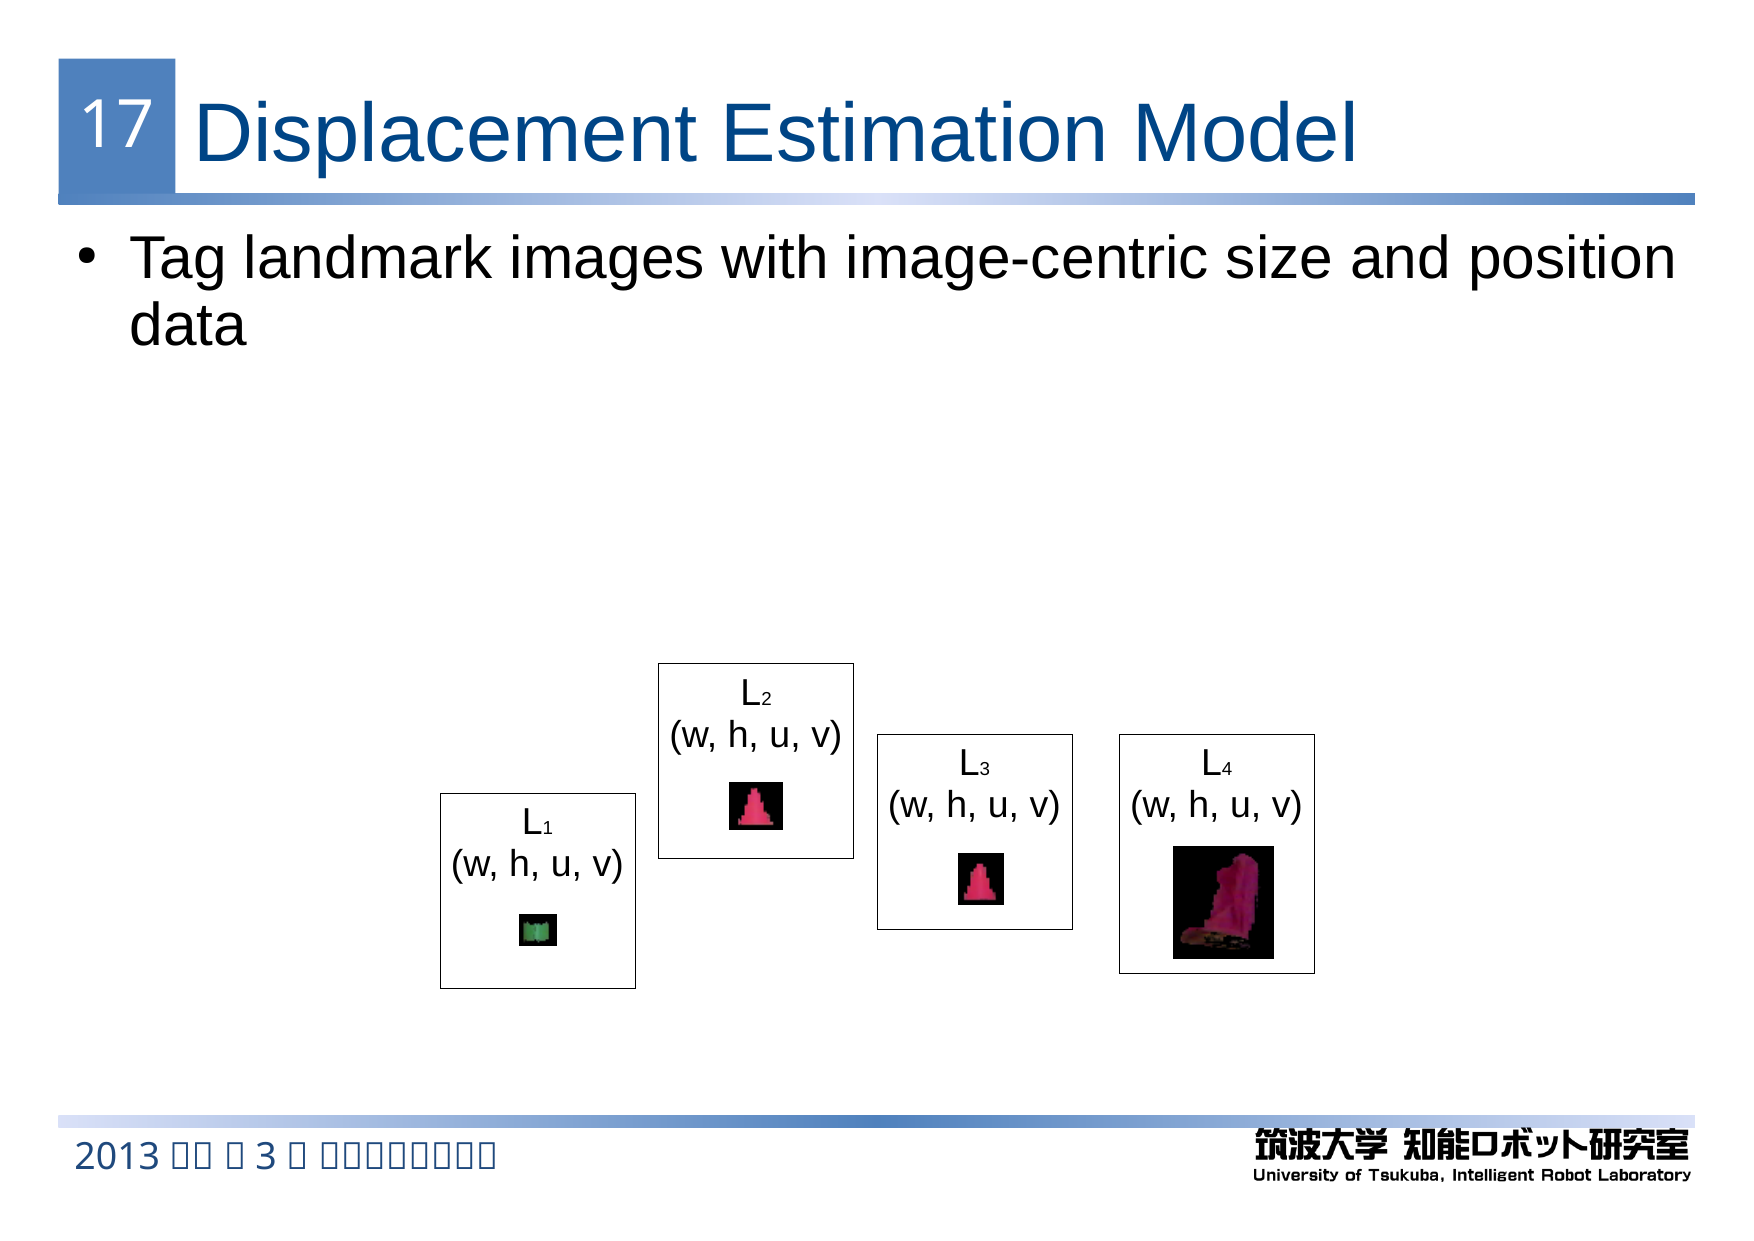

# Displacement Estimation Model
Tag landmark images with image-centric size and position data
L2
(w, h, u, v)
L3
(w, h, u, v)
L4
(w, h, u, v)
L1
(w, h, u, v)